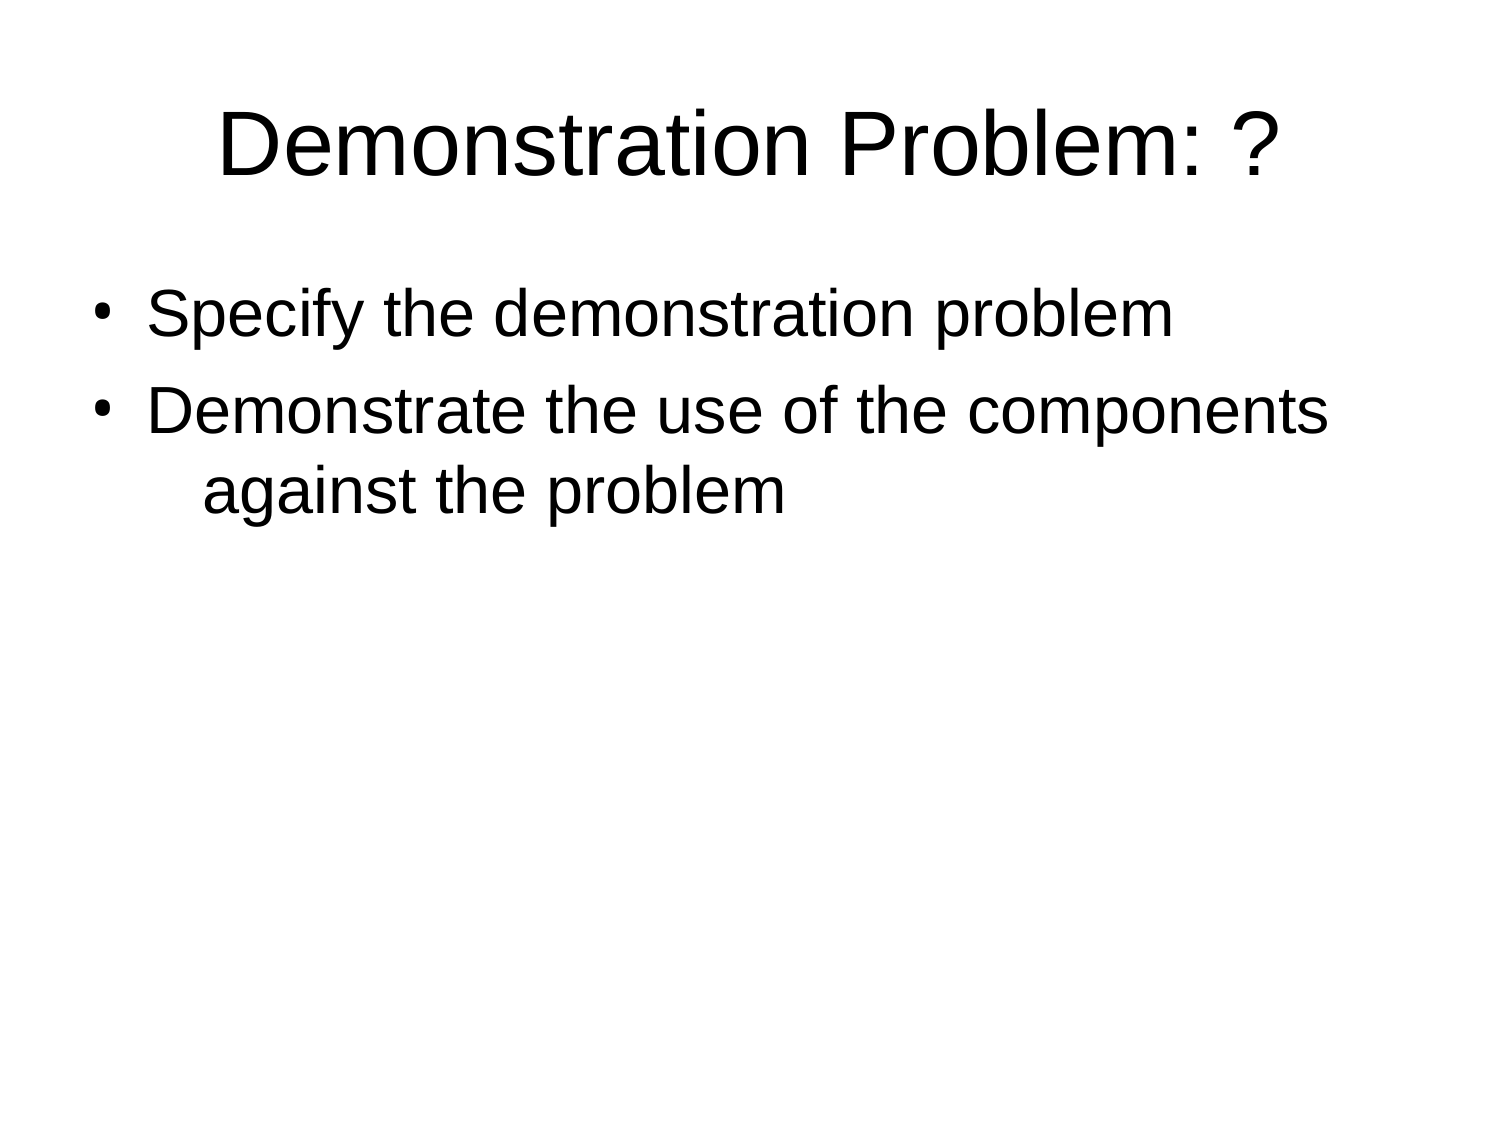

# Demonstration Problem: ?
Specify the demonstration problem
Demonstrate the use of the components against the problem